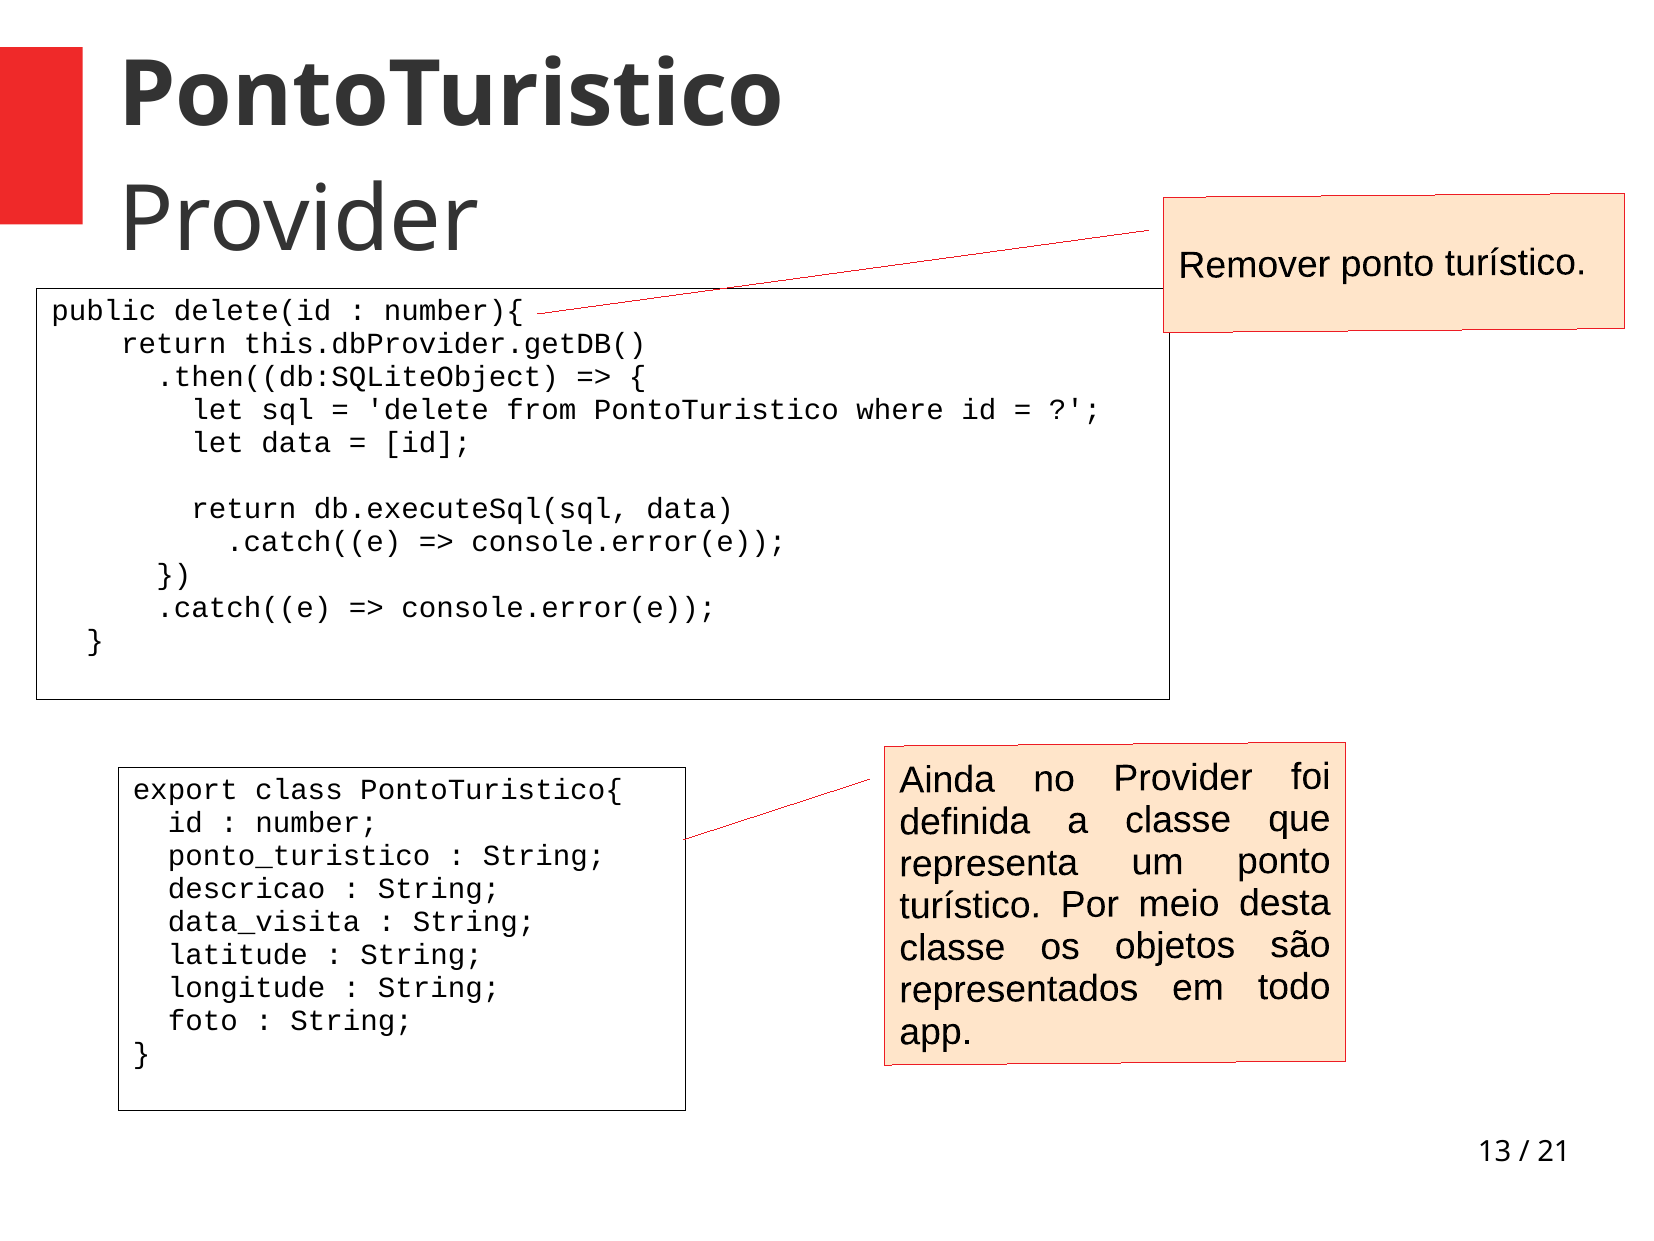

# PontoTuristico Provider
Remover ponto turístico.
public delete(id : number){
 return this.dbProvider.getDB()
 .then((db:SQLiteObject) => {
 let sql = 'delete from PontoTuristico where id = ?';
 let data = [id];
 return db.executeSql(sql, data)
 .catch((e) => console.error(e));
 })
 .catch((e) => console.error(e));
 }
Ainda no Provider foi definida a classe que representa um ponto turístico. Por meio desta classe os objetos são representados em todo app.
export class PontoTuristico{
 id : number;
 ponto_turistico : String;
 descricao : String;
 data_visita : String;
 latitude : String;
 longitude : String;
 foto : String;
}
13